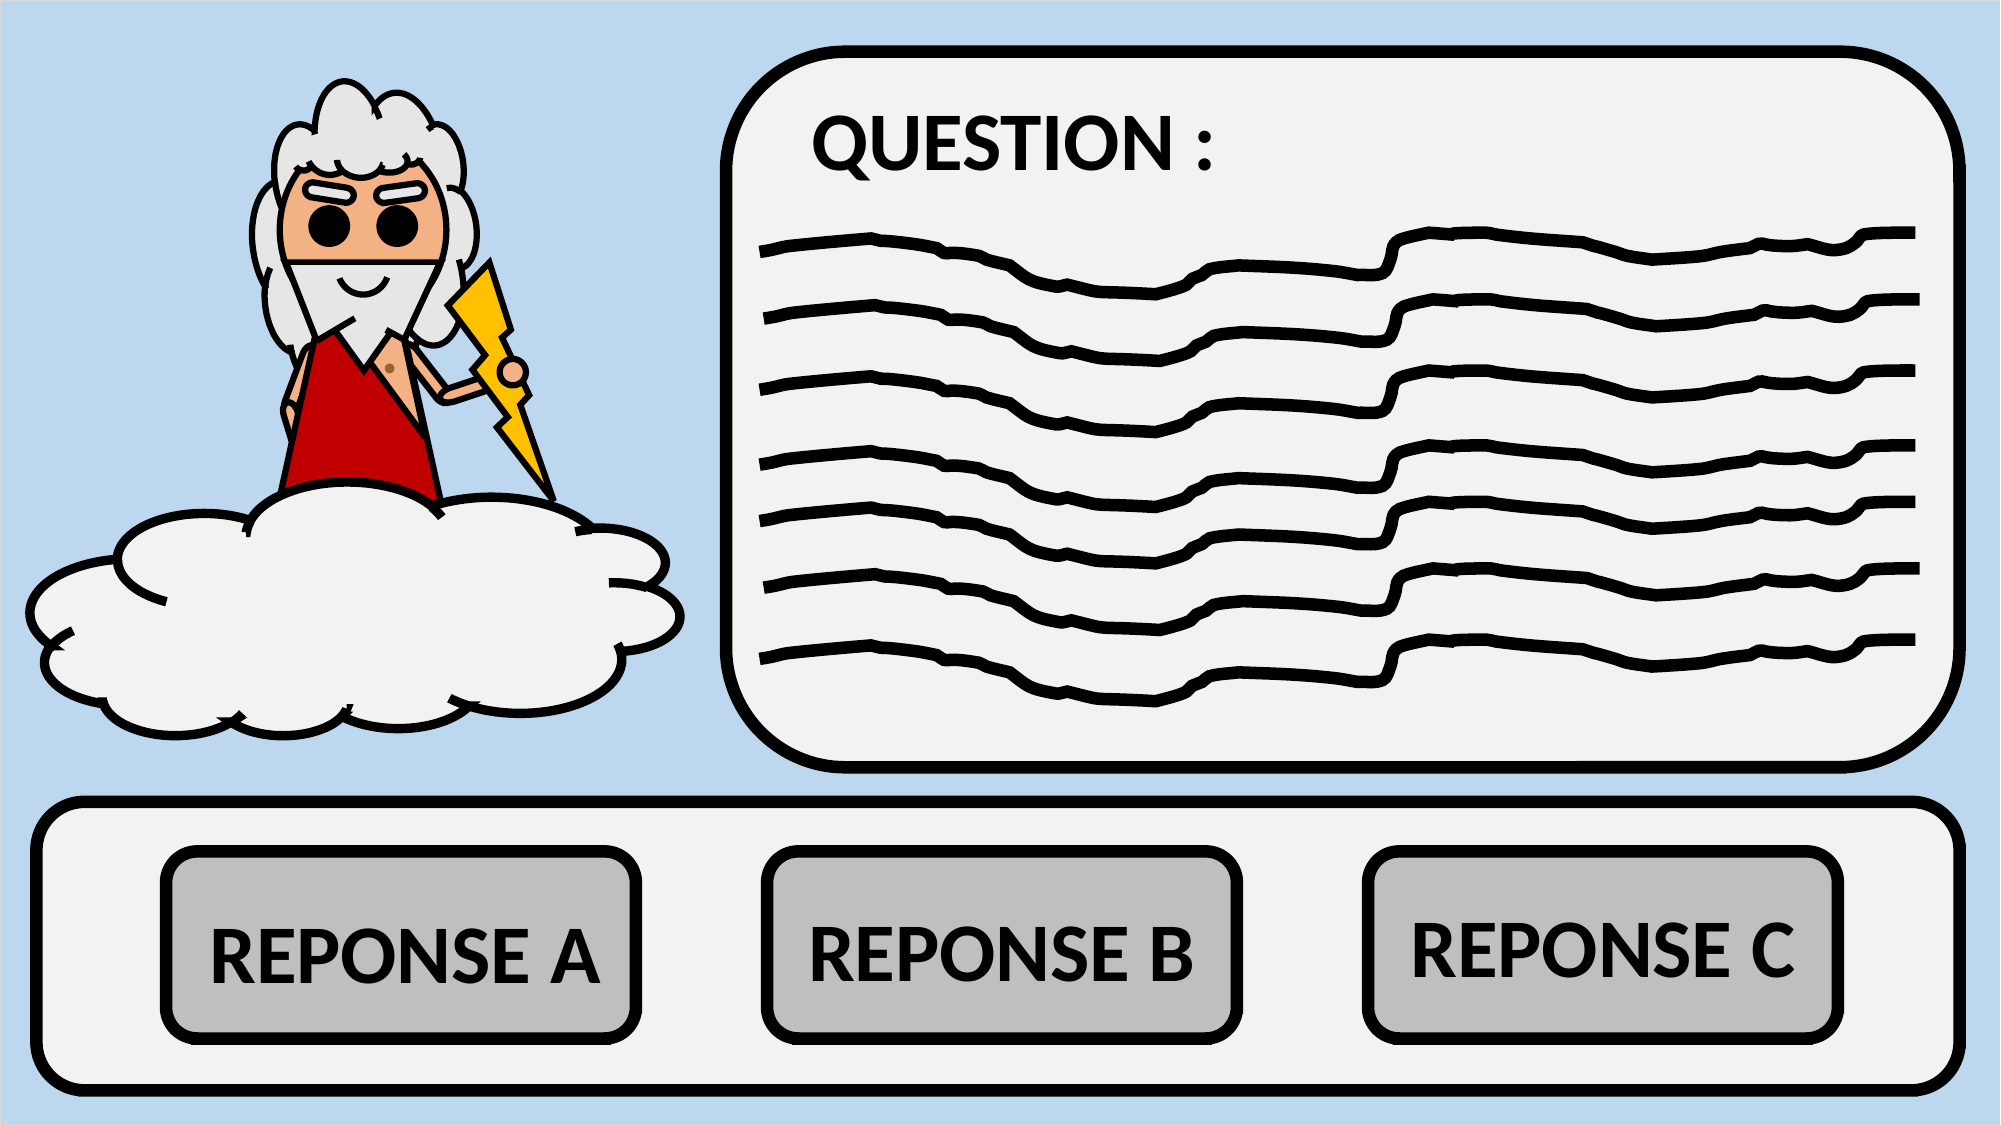

QUESTION :
REPONSE C
REPONSE B
REPONSE A